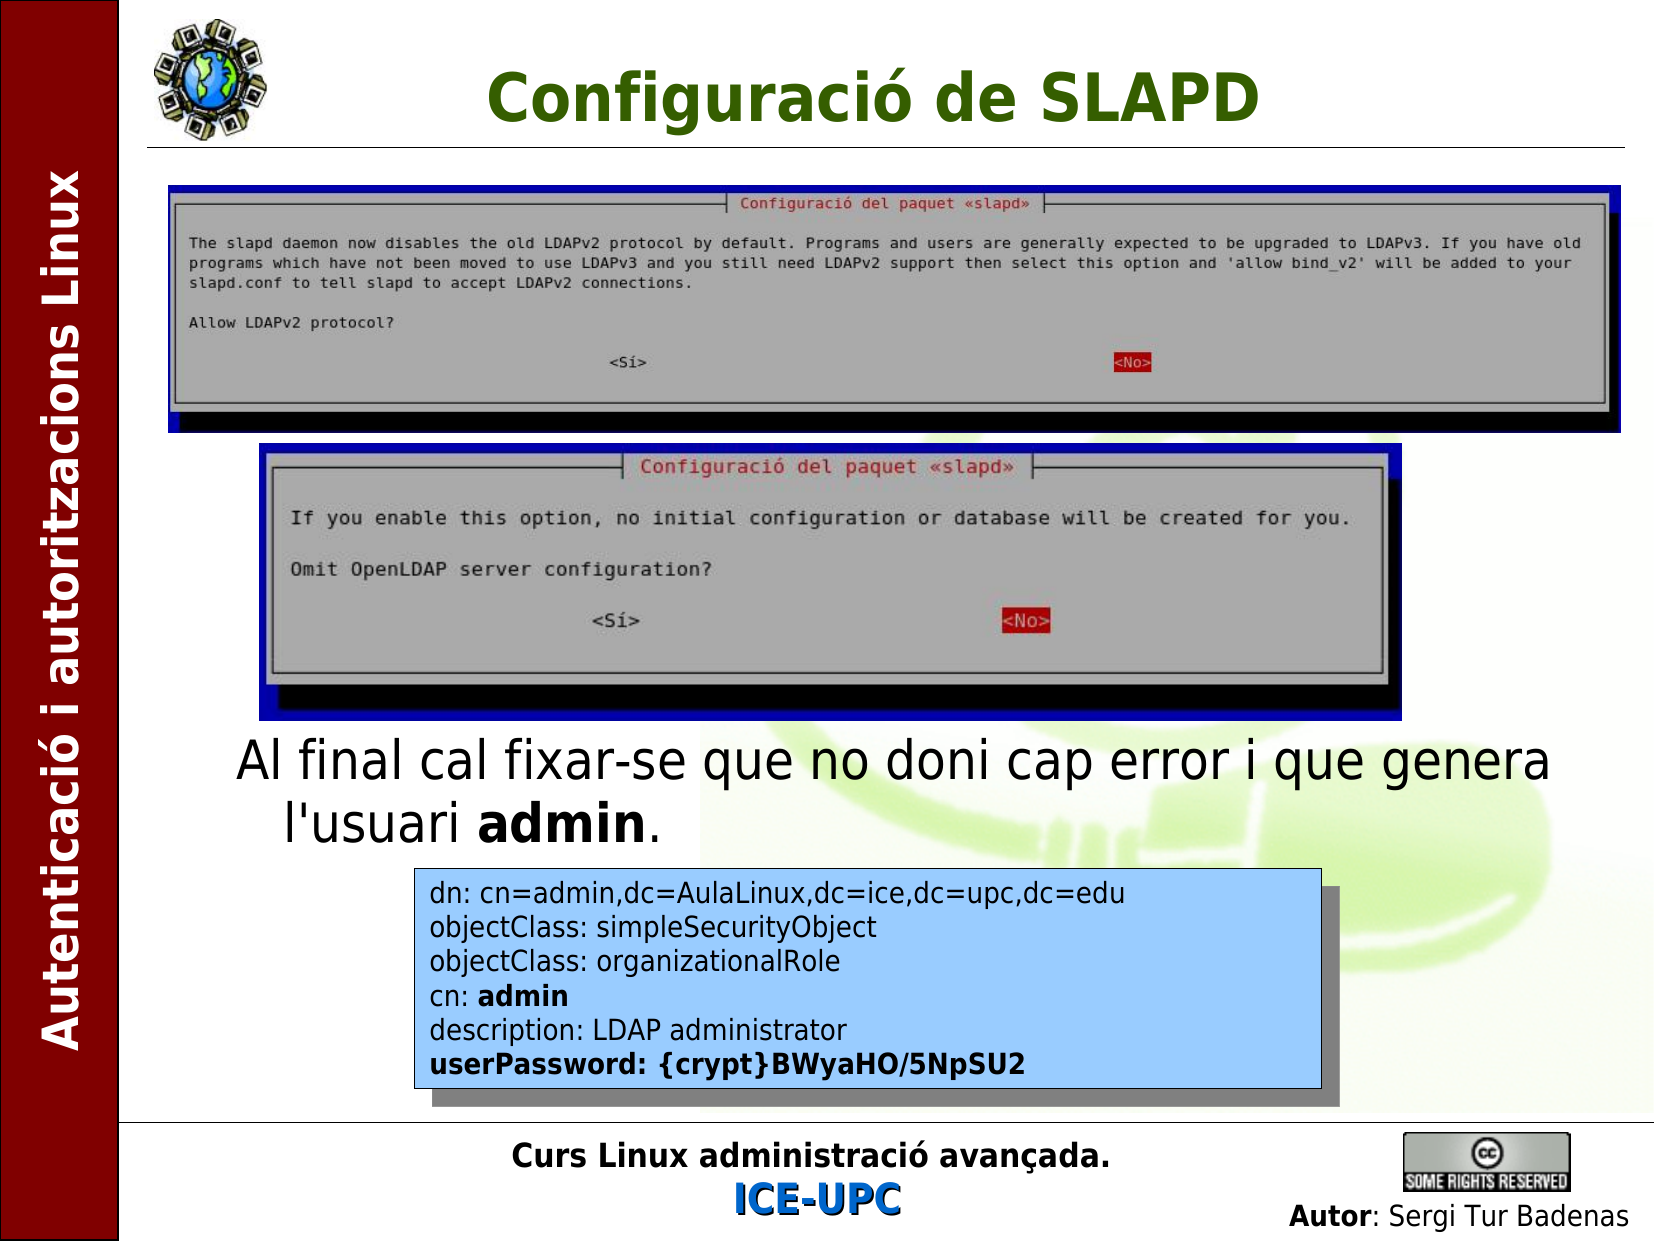

# Configuració de SLAPD
Al final cal fixar-se que no doni cap error i que genera l'usuari admin.
dn: cn=admin,dc=AulaLinux,dc=ice,dc=upc,dc=edu
objectClass: simpleSecurityObject
objectClass: organizationalRole
cn: admin
description: LDAP administrator
userPassword: {crypt}BWyaHO/5NpSU2